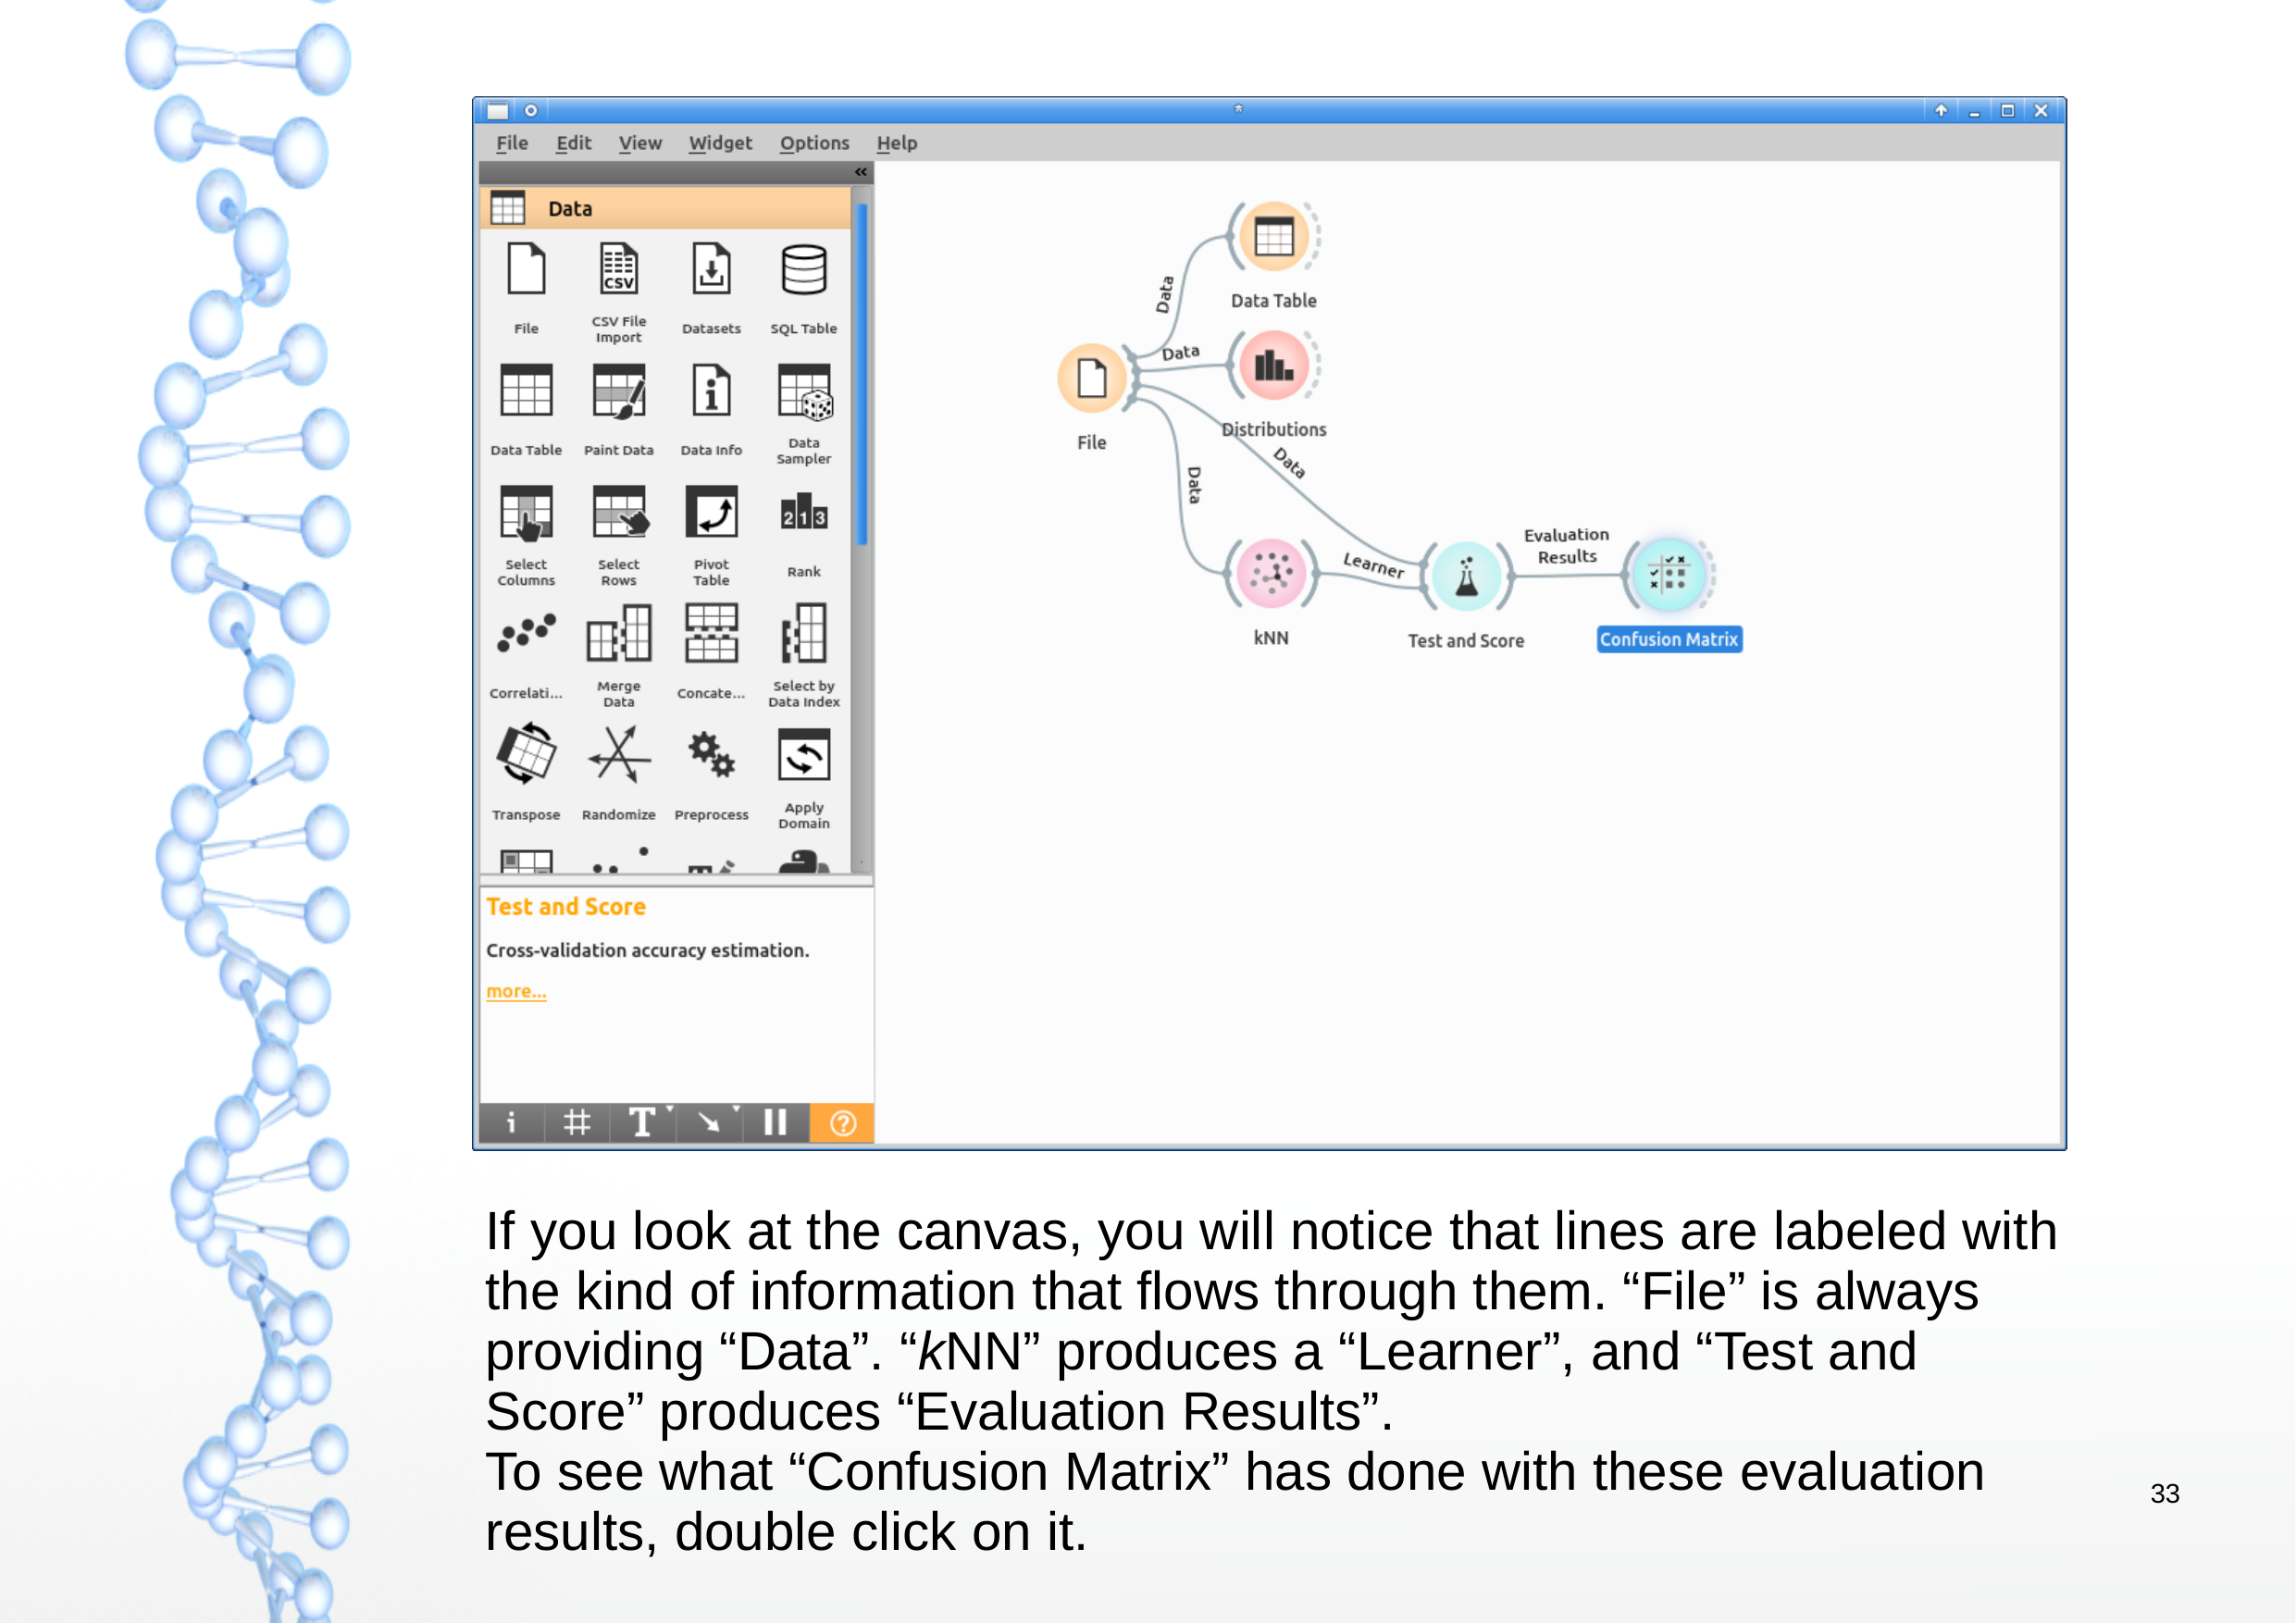

If you look at the canvas, you will notice that lines are labeled with the kind of information that flows through them. “File” is always providing “Data”. “kNN” produces a “Learner”, and “Test and Score” produces “Evaluation Results”.
To see what “Confusion Matrix” has done with these evaluation results, double click on it.
33